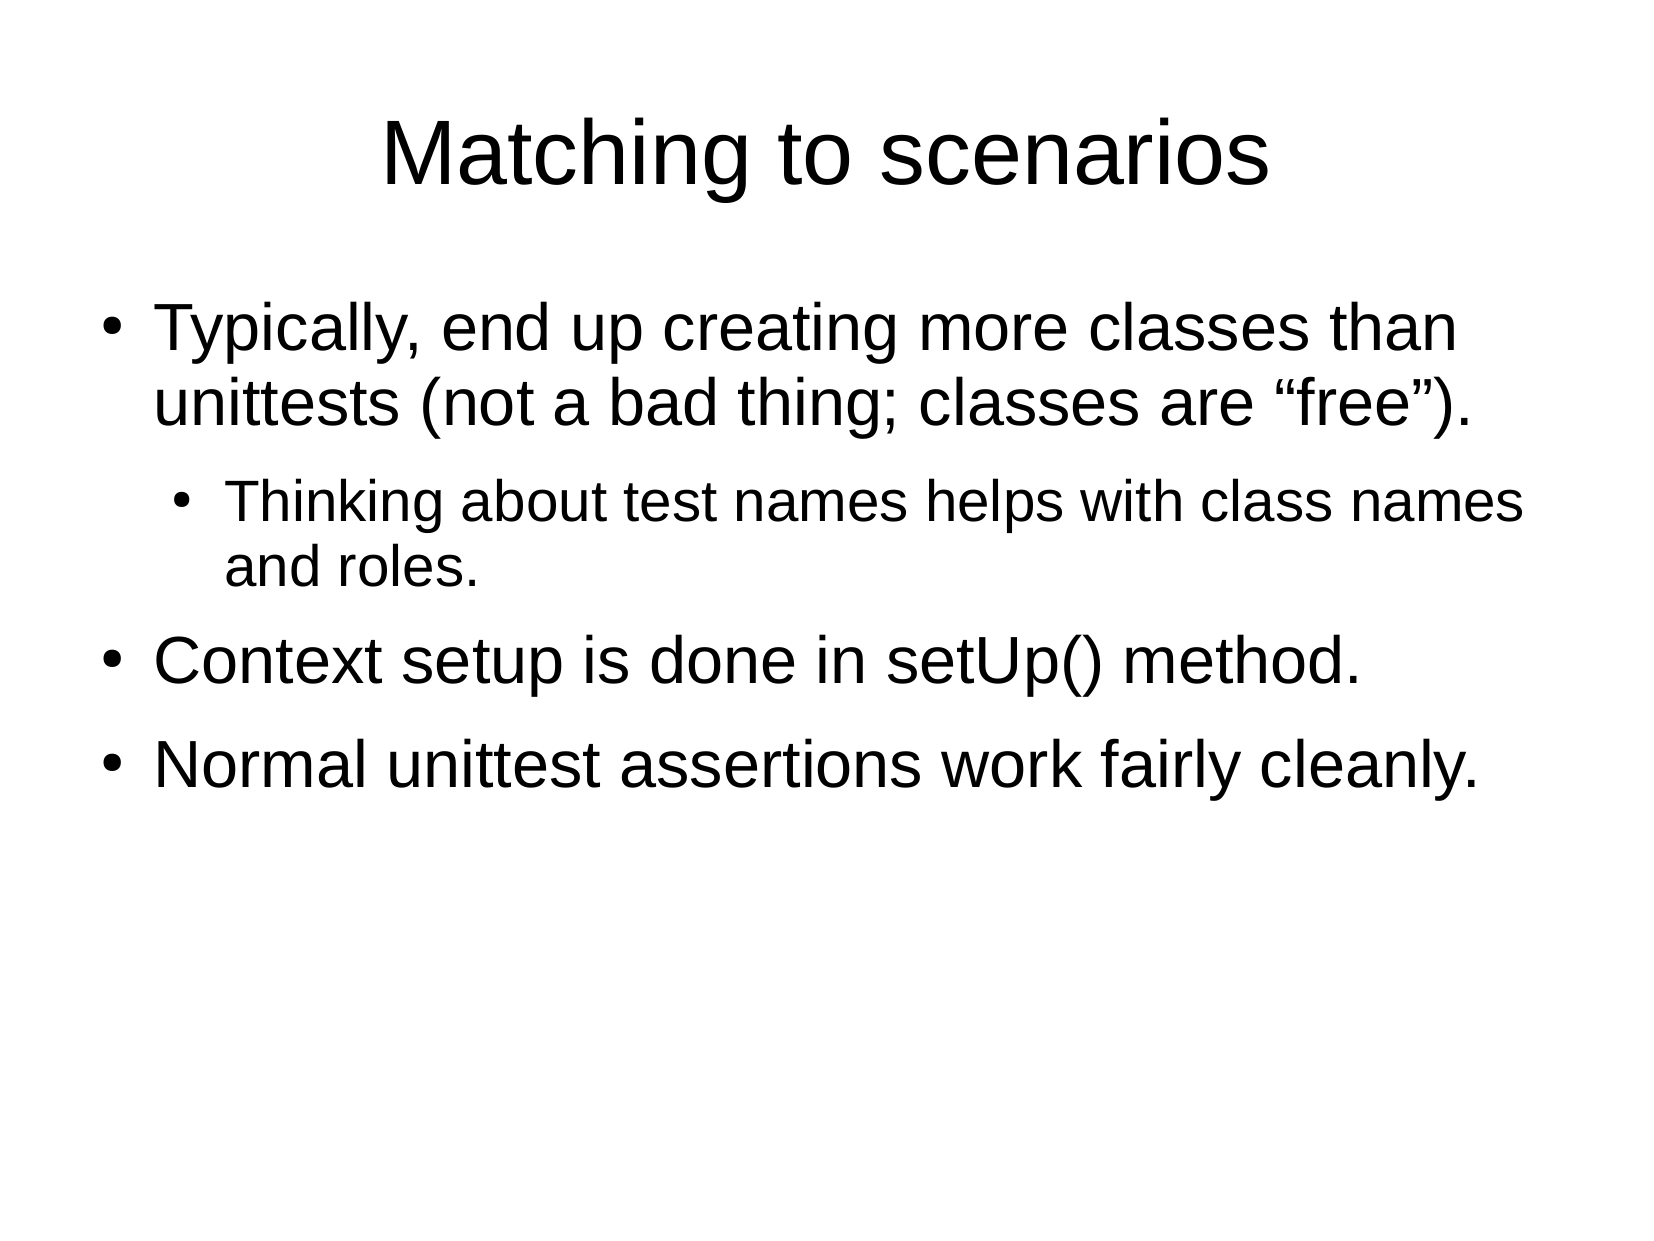

# Matching to scenarios
Typically, end up creating more classes than unittests (not a bad thing; classes are “free”).
Thinking about test names helps with class names and roles.
Context setup is done in setUp() method.
Normal unittest assertions work fairly cleanly.